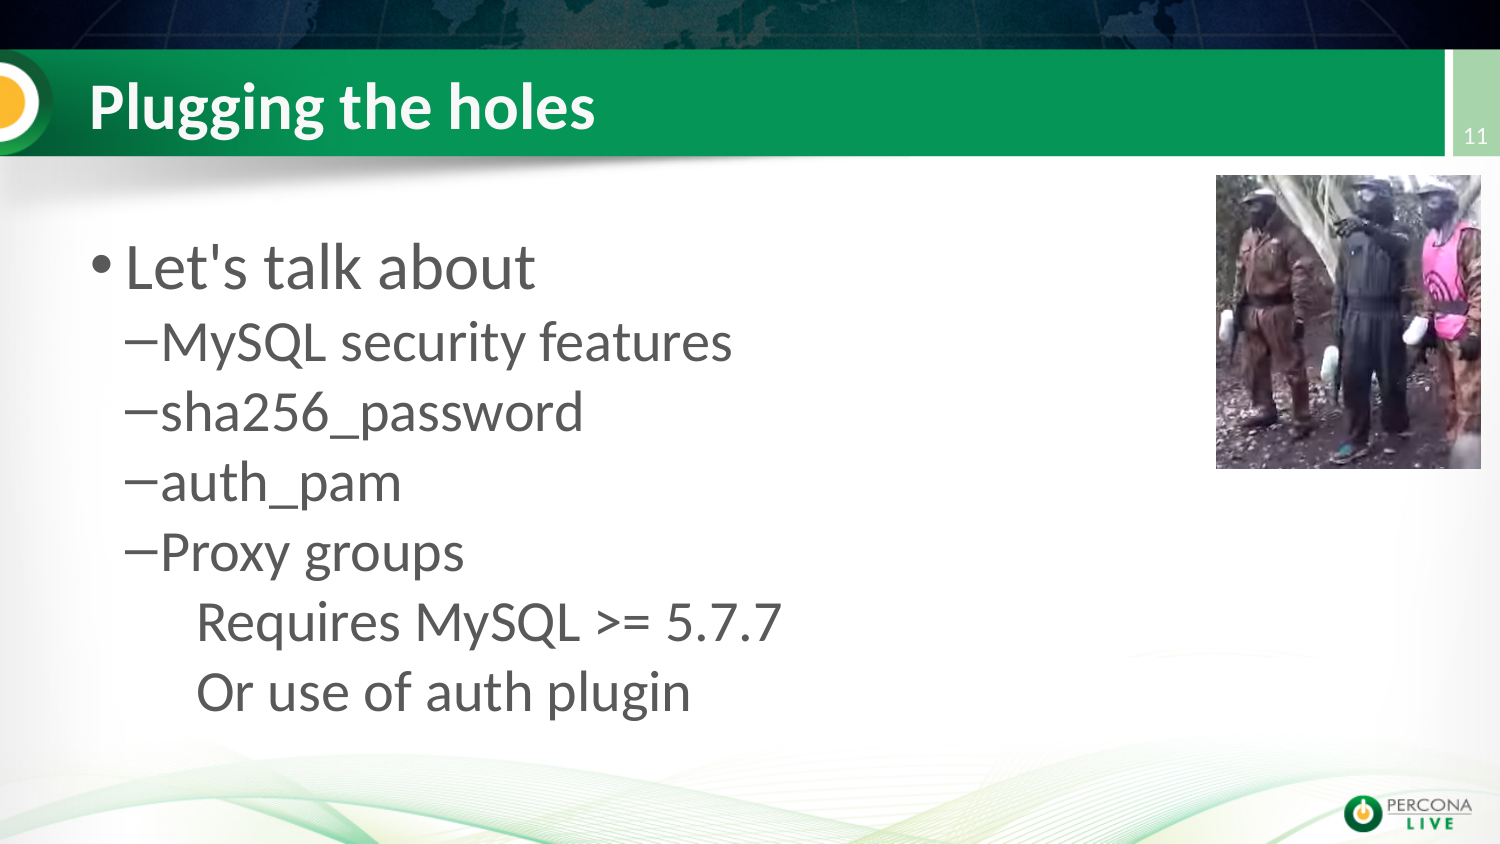

Plugging the holes
Let's talk about
MySQL security features
sha256_password
auth_pam
Proxy groups
Requires MySQL >= 5.7.7
Or use of auth plugin